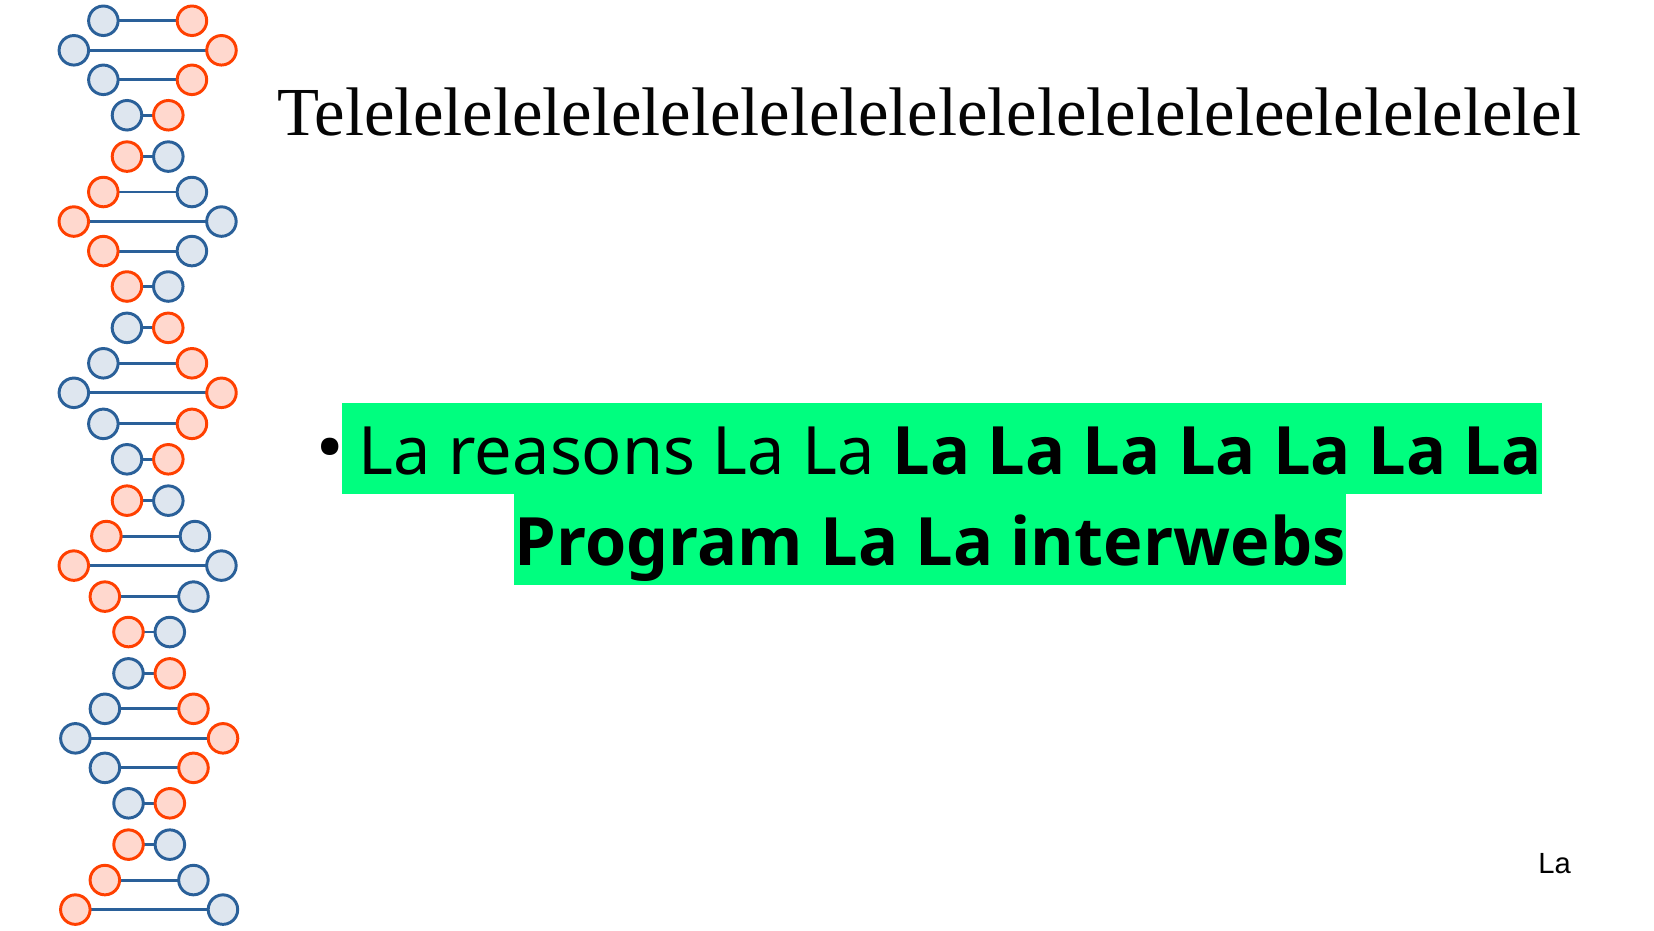

# Teleleleleleleleleleleleleleleleleleleleelelelelelel
 La reasons La La La La La La La La La Program La La interwebs
12